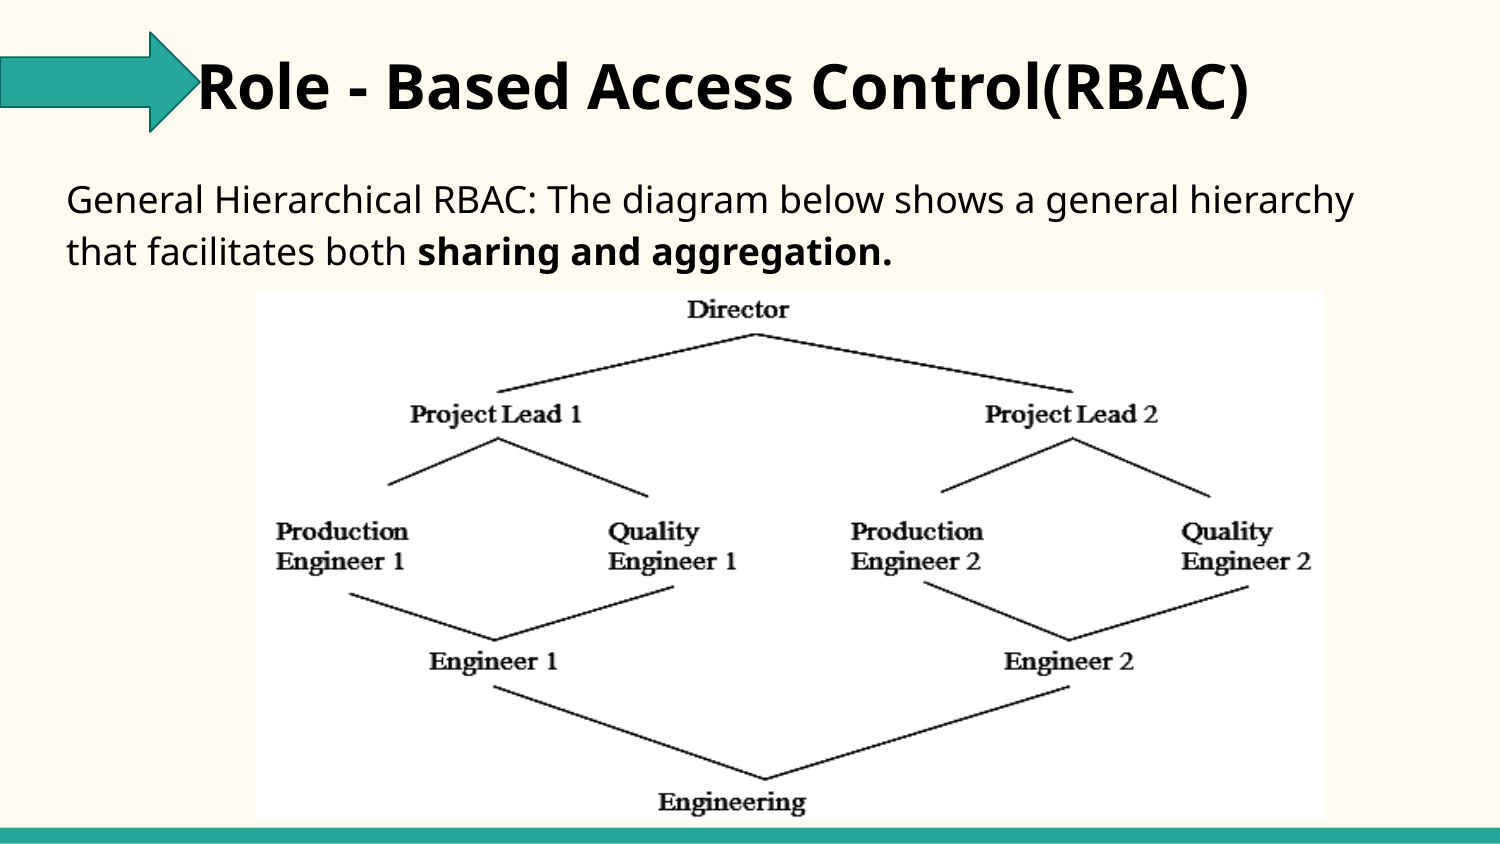

# Role - Based Access Control(RBAC)
General Hierarchical RBAC: The diagram below shows a general hierarchy that facilitates both sharing and aggregation.